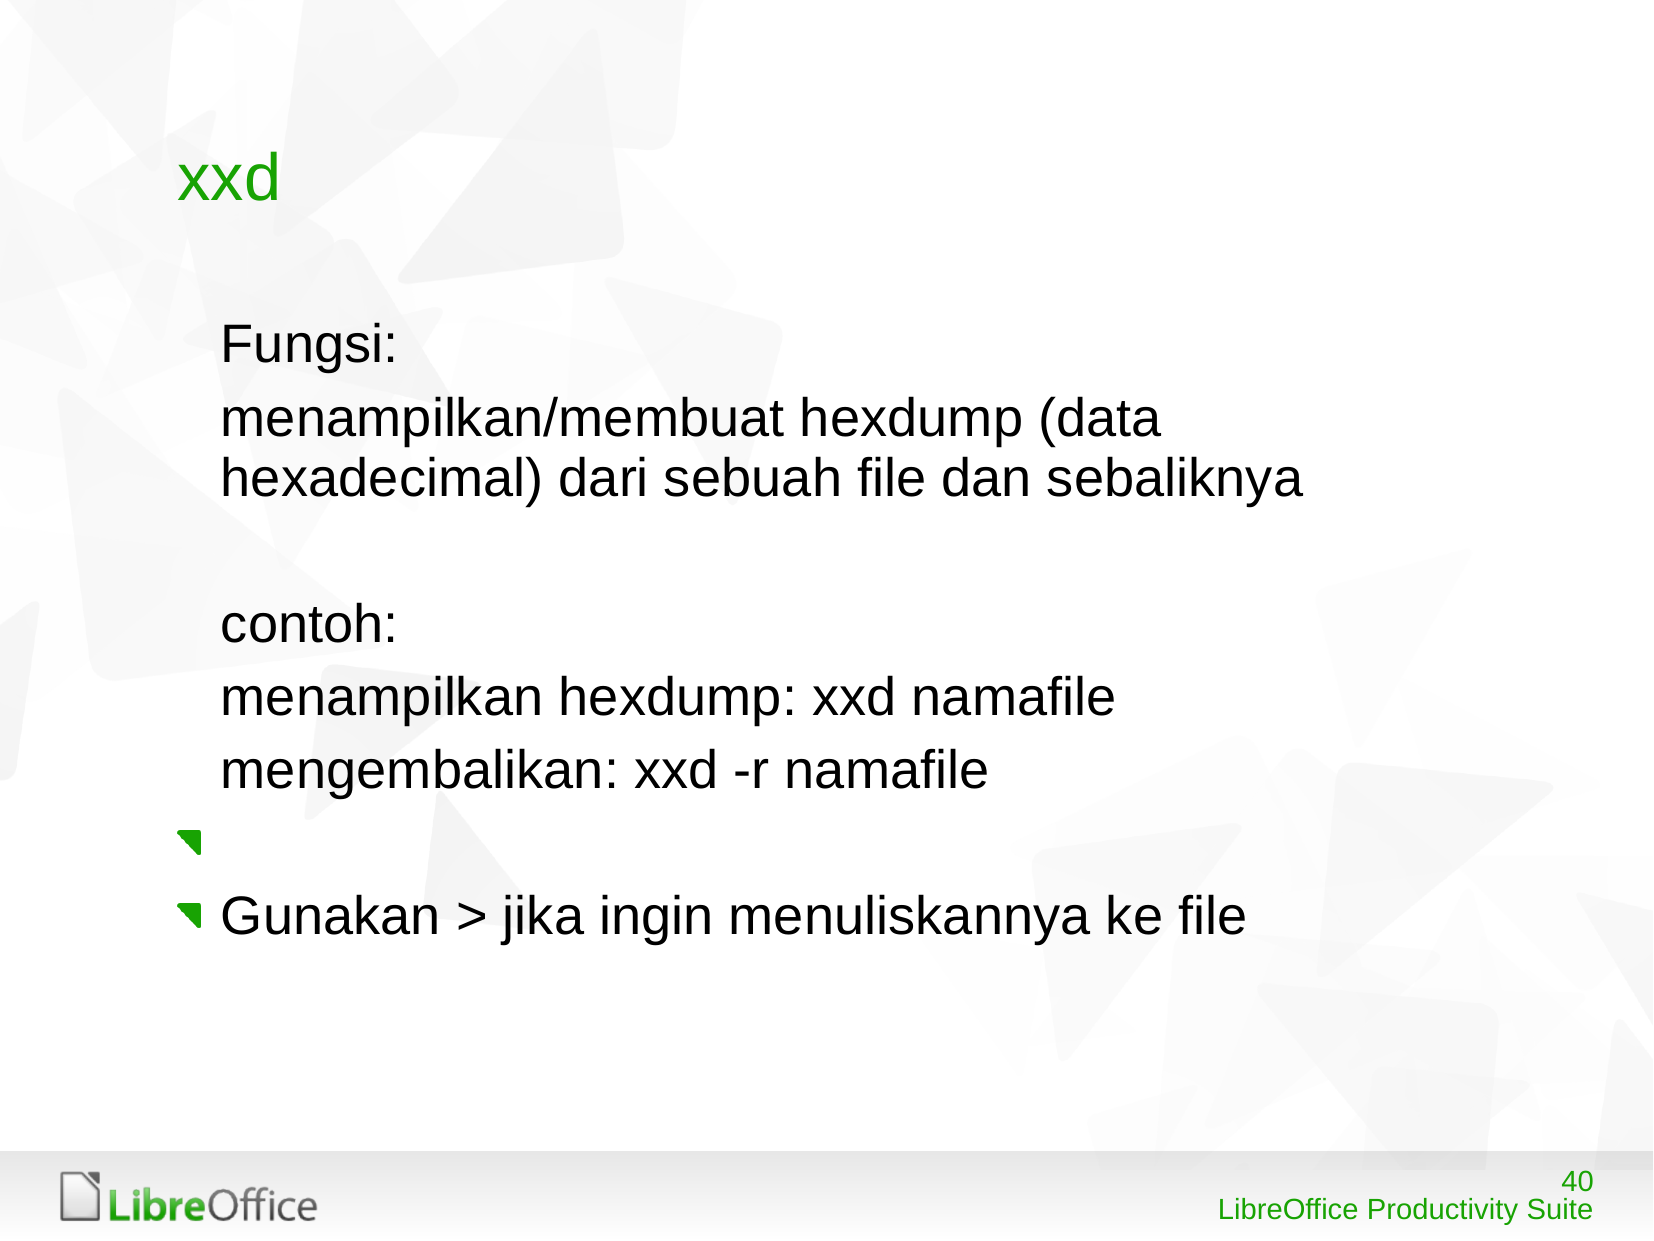

# xxd
Fungsi:
menampilkan/membuat hexdump (data hexadecimal) dari sebuah file dan sebaliknya
contoh:
menampilkan hexdump: xxd namafile
mengembalikan: xxd -r namafile
Gunakan > jika ingin menuliskannya ke file
40
LibreOffice Productivity Suite